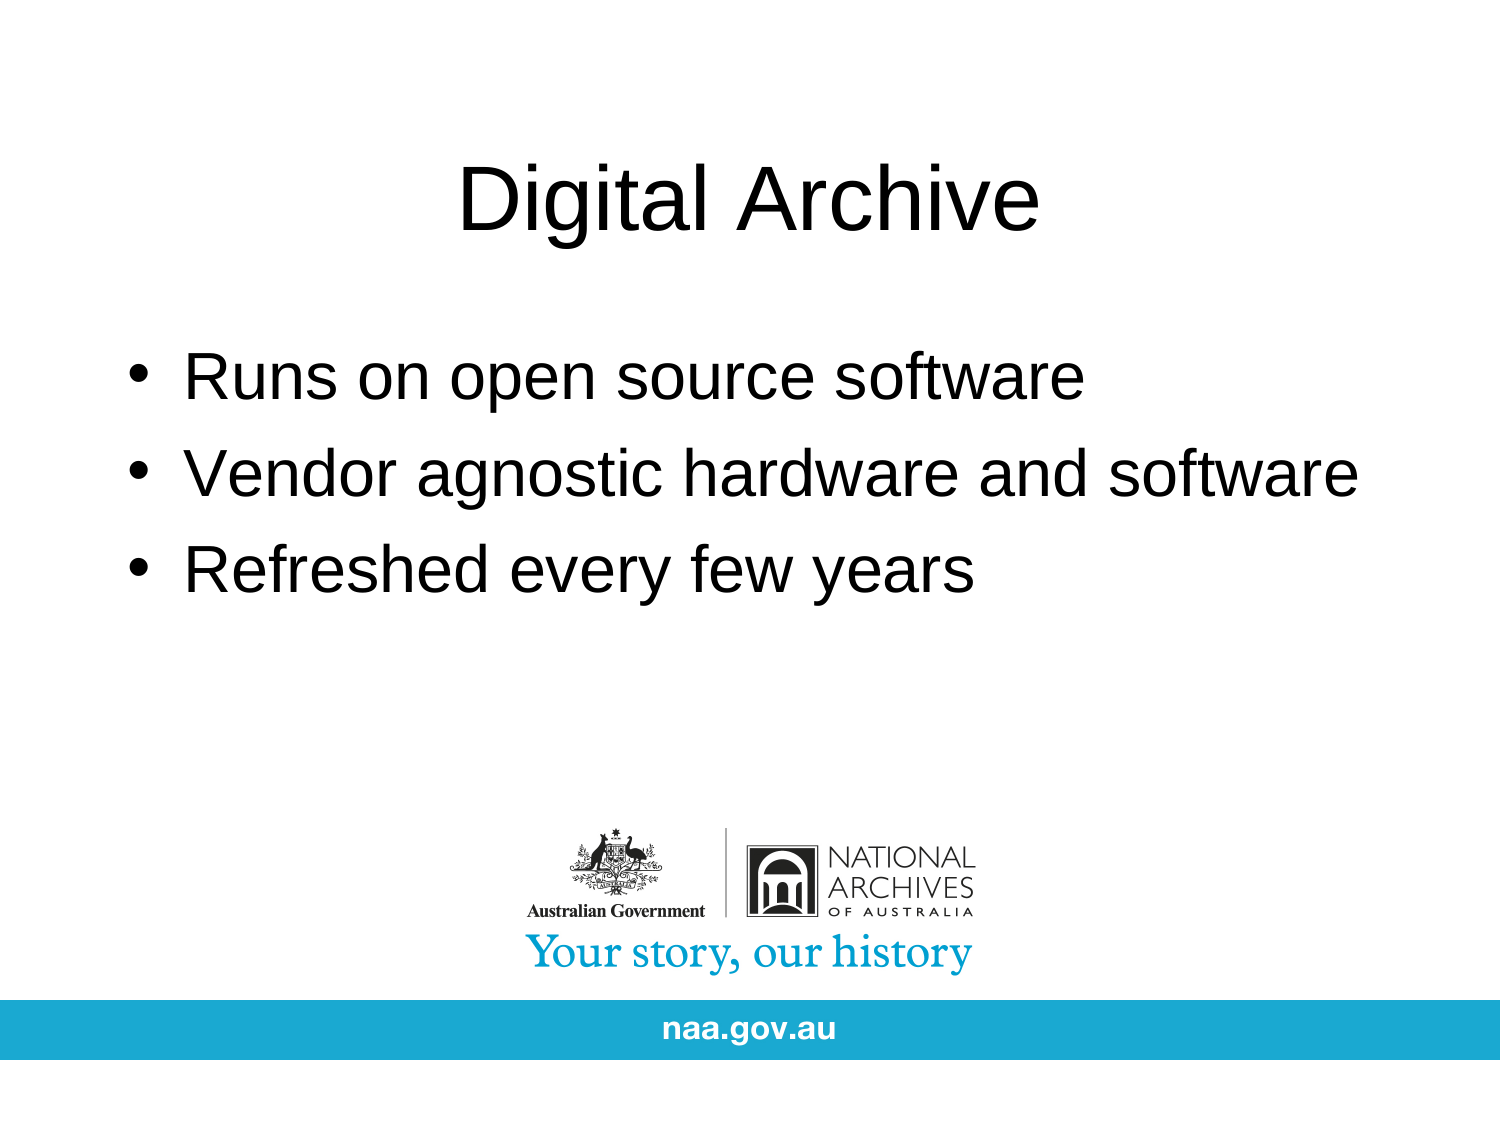

# Digital Archive
Runs on open source software
Vendor agnostic hardware and software
Refreshed every few years